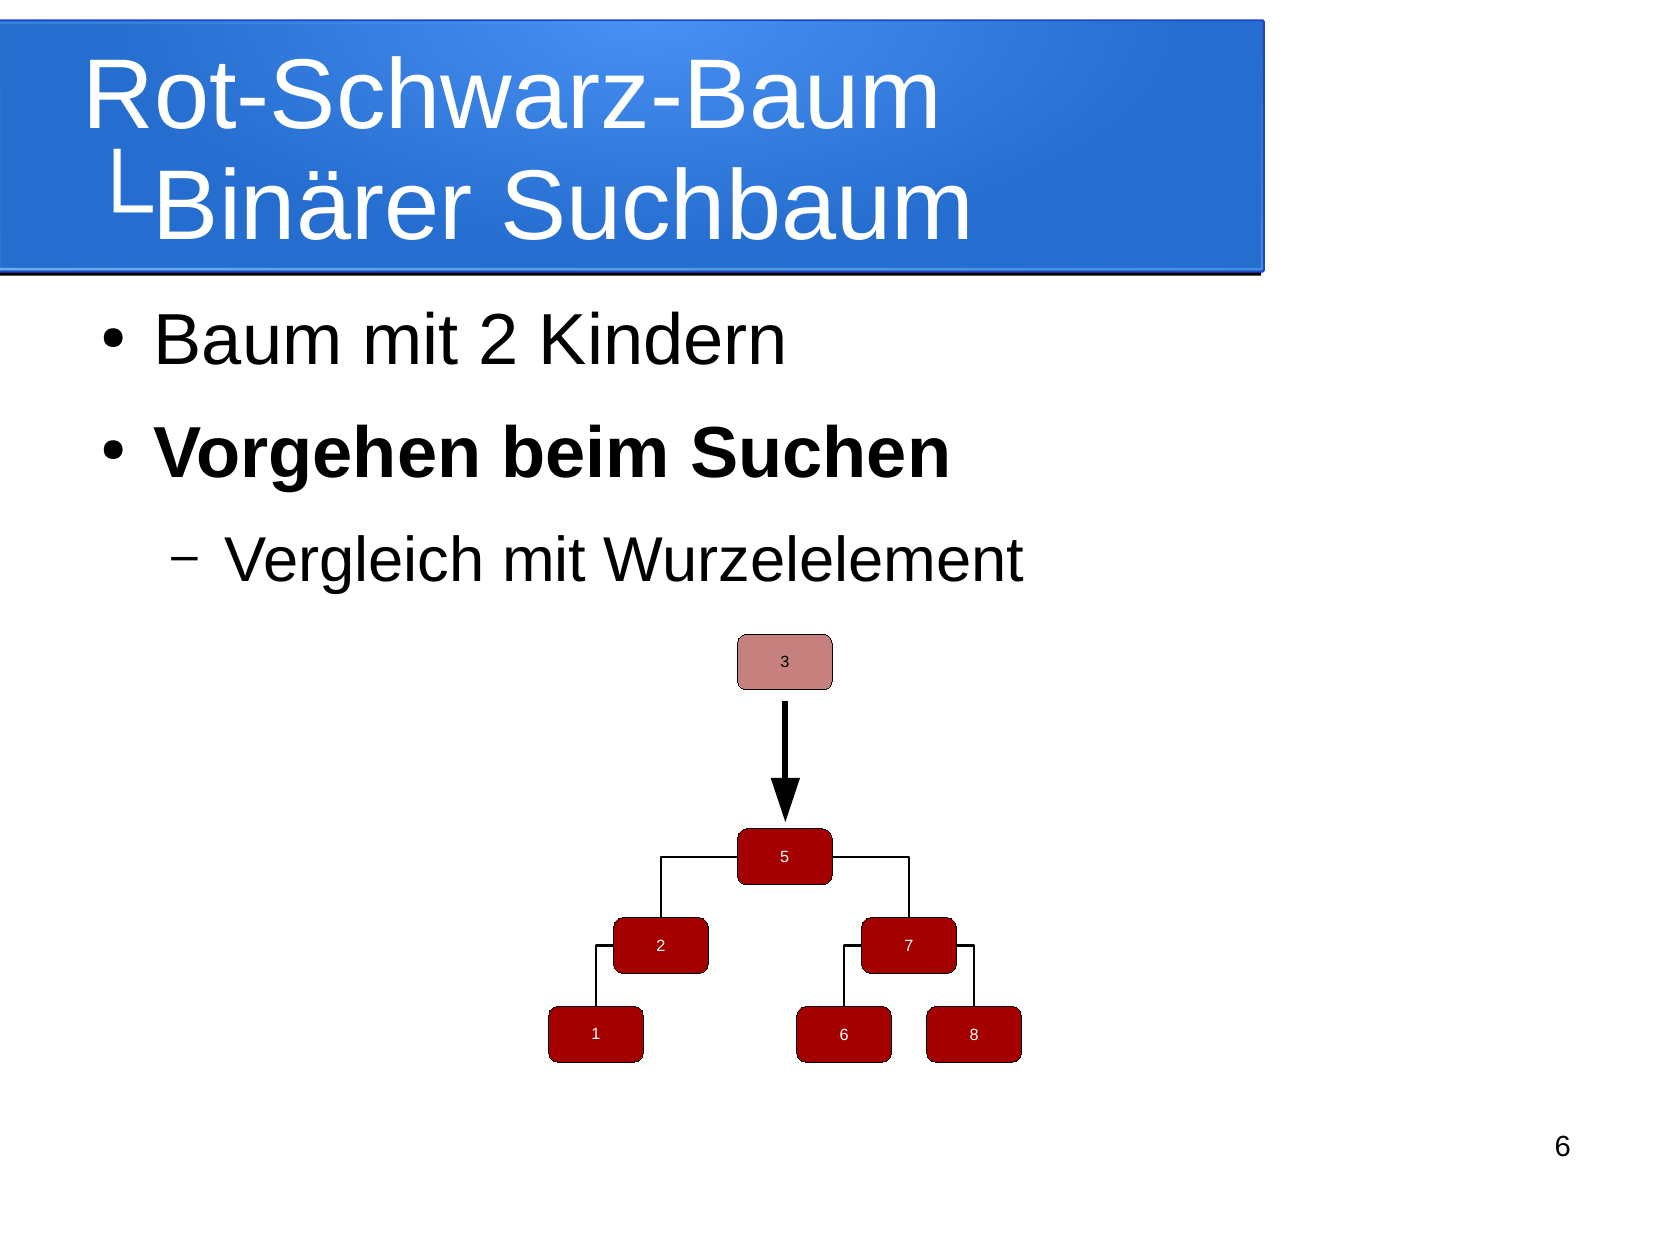

# Rot-Schwarz-Baum └Binärer Suchbaum
Baum mit 2 Kindern
Vorgehen beim Suchen
Vergleich mit Wurzelelement
3
5
2
7
1
8
6
6